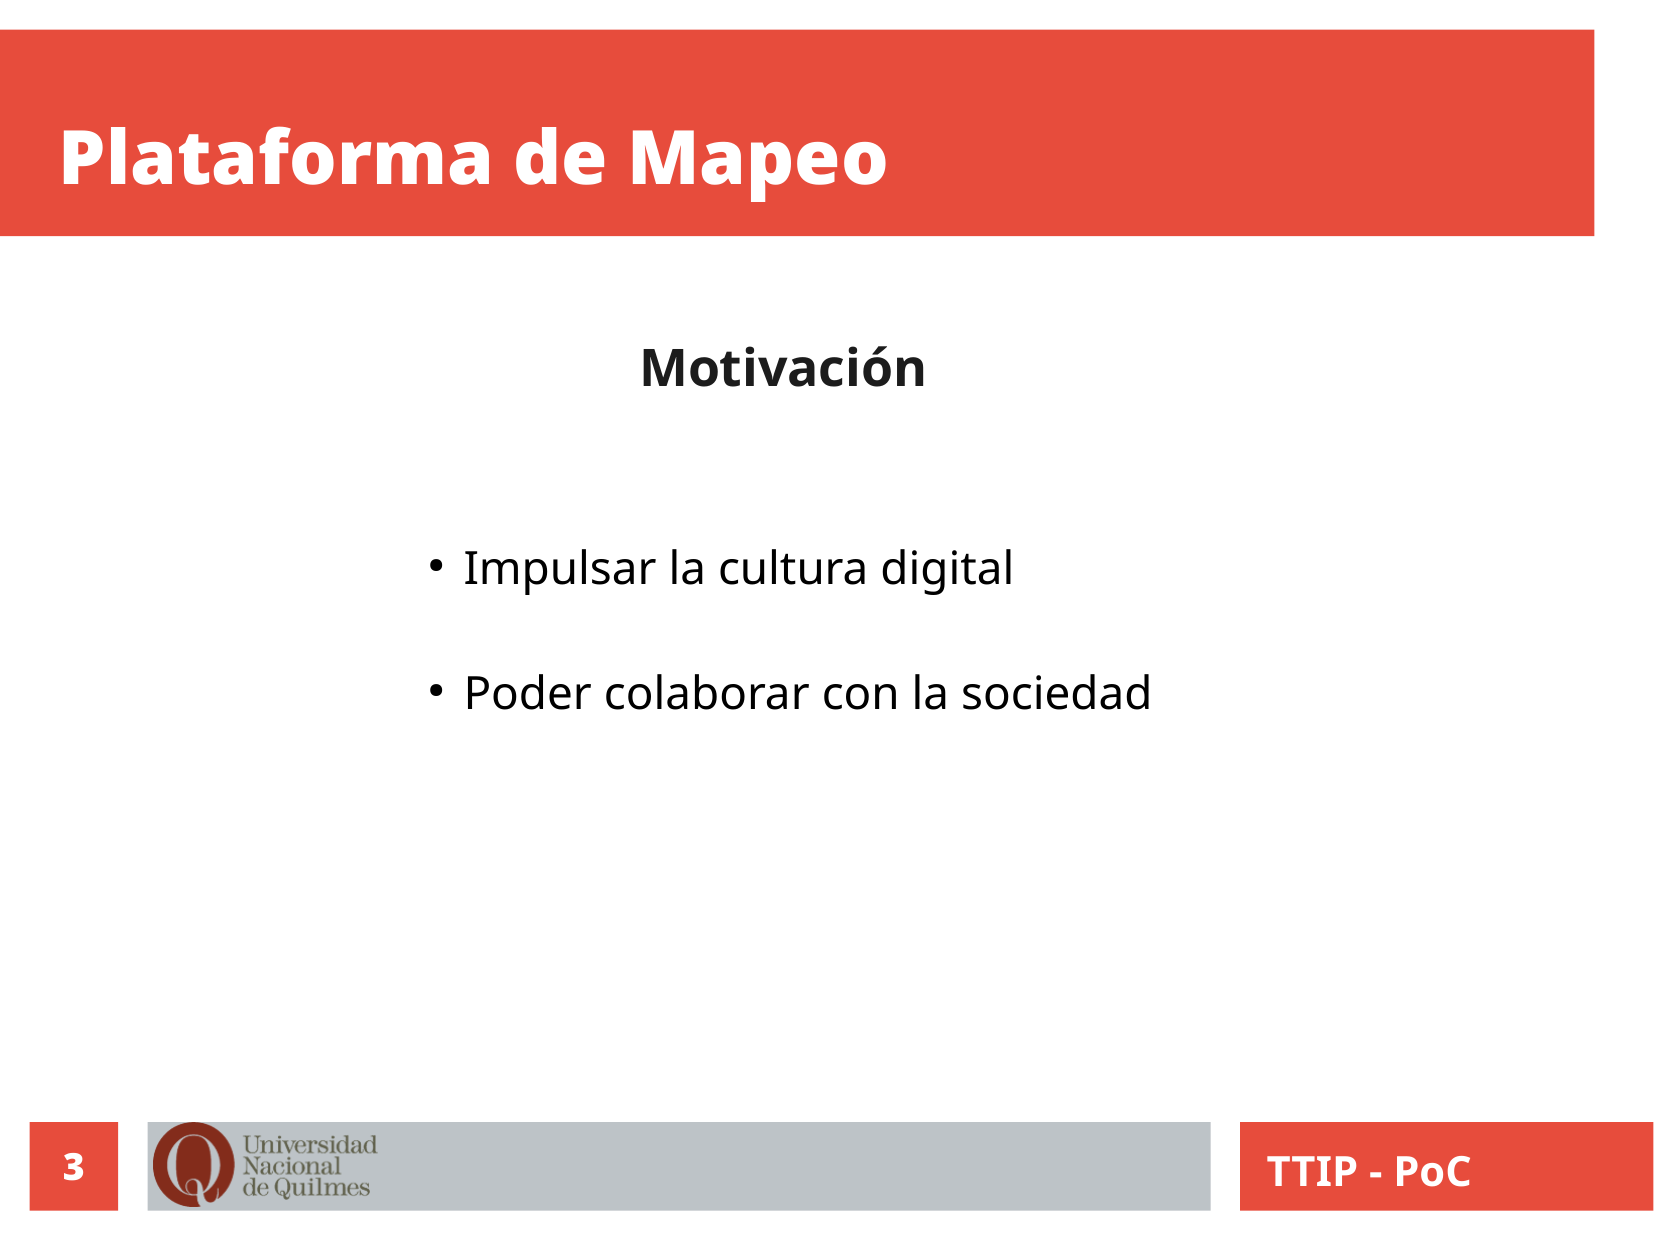

# Plataforma de Mapeo
Motivación
Impulsar la cultura digital
Poder colaborar con la sociedad
3
TTIP - PoC